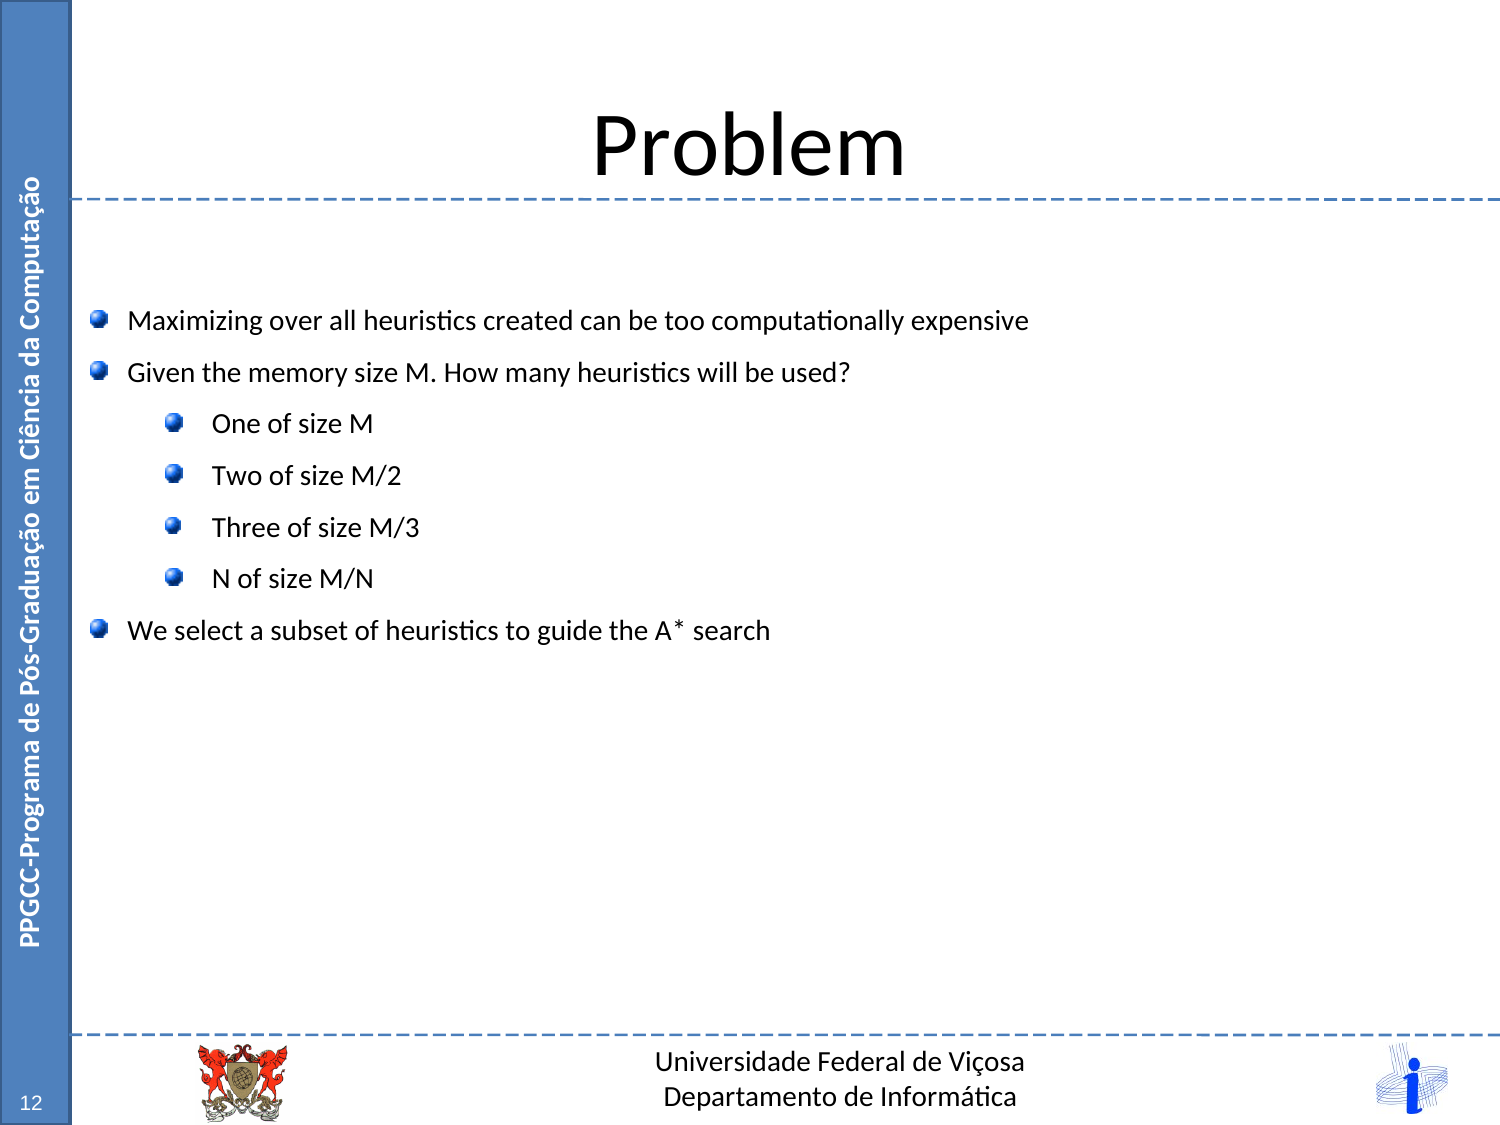

Problem
 Maximizing over all heuristics created can be too computationally expensive
 Given the memory size M. How many heuristics will be used?
One of size M
Two of size M/2
Three of size M/3
N of size M/N
 We select a subset of heuristics to guide the A* search
PPGCC-Programa de Pós-Graduação em Ciência da Computação
Universidade Federal de Viçosa
Departamento de Informática